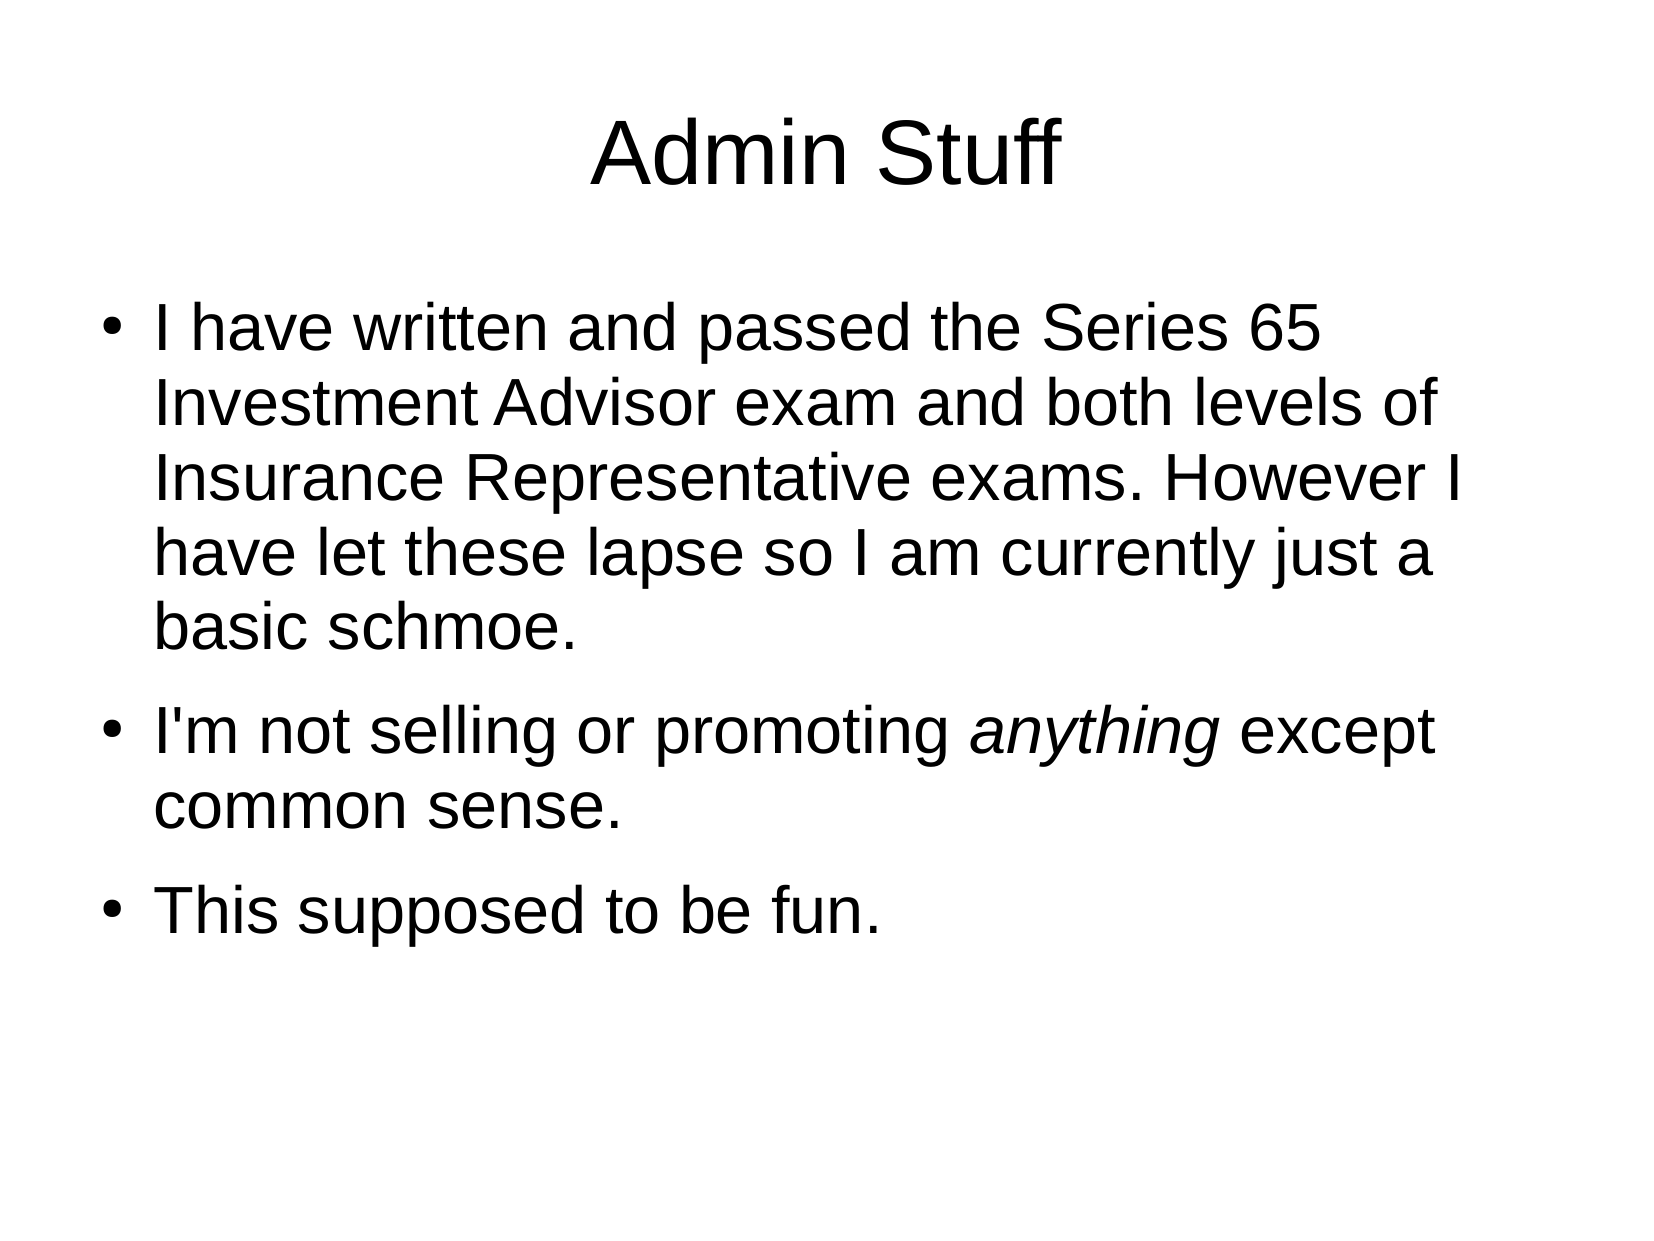

# Admin Stuff
I have written and passed the Series 65 Investment Advisor exam and both levels of Insurance Representative exams. However I have let these lapse so I am currently just a basic schmoe.
I'm not selling or promoting anything except common sense.
This supposed to be fun.